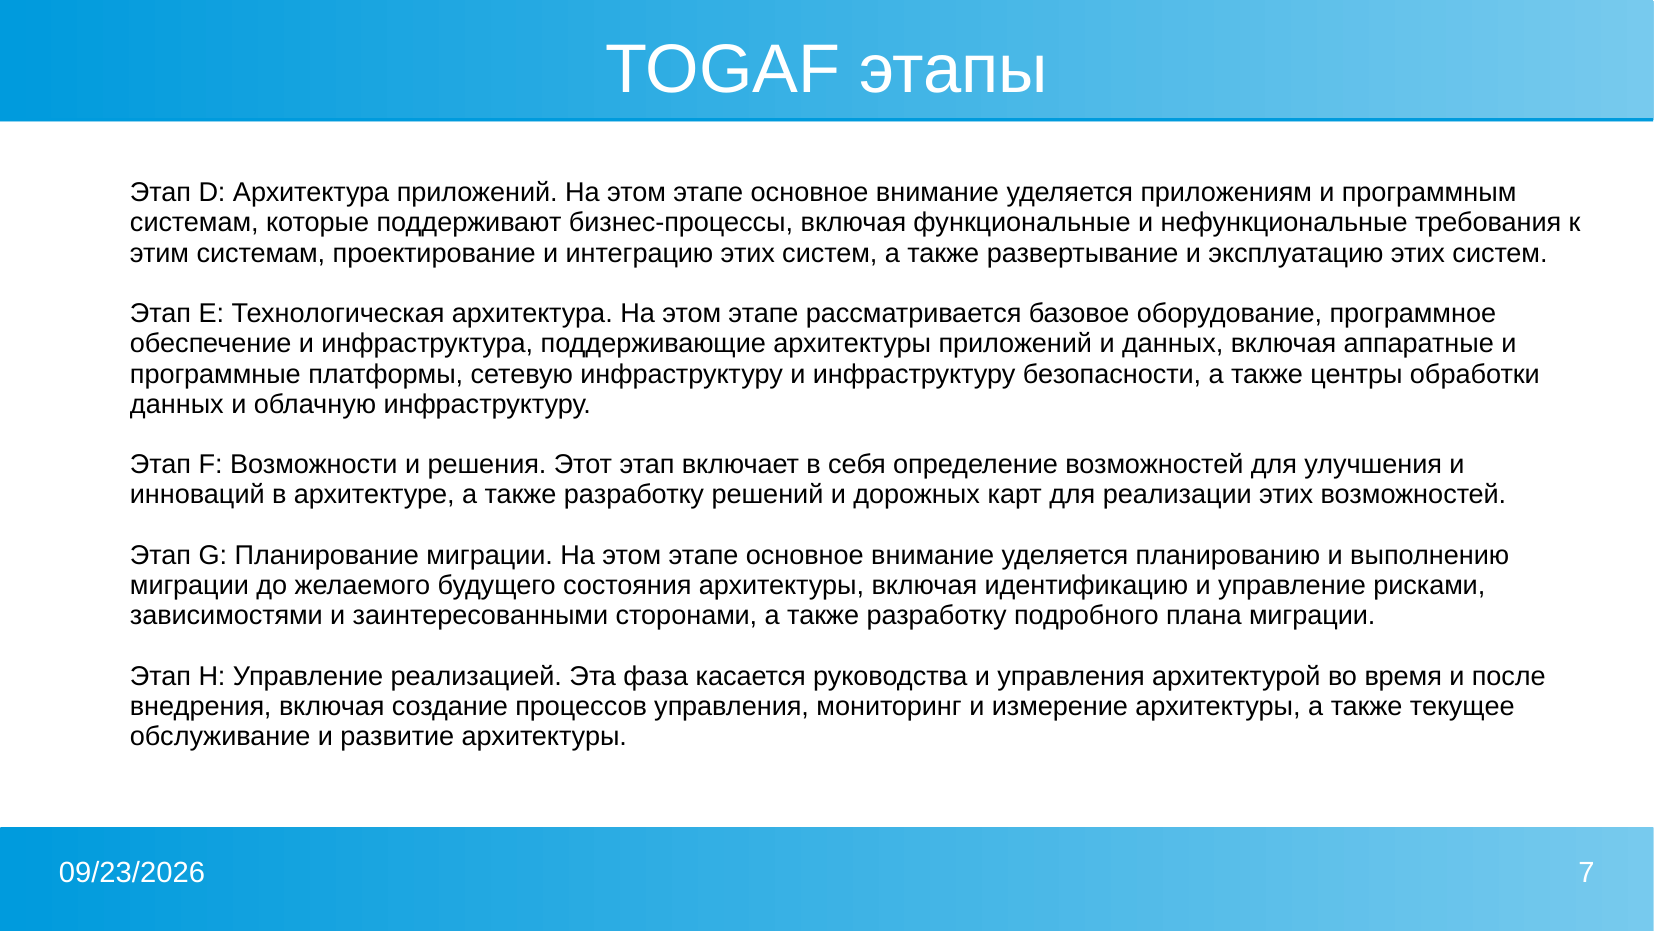

# TOGAF этапы
Этап D: Архитектура приложений. На этом этапе основное внимание уделяется приложениям и программным системам, которые поддерживают бизнес-процессы, включая функциональные и нефункциональные требования к этим системам, проектирование и интеграцию этих систем, а также развертывание и эксплуатацию этих систем.
Этап E: Технологическая архитектура. На этом этапе рассматривается базовое оборудование, программное обеспечение и инфраструктура, поддерживающие архитектуры приложений и данных, включая аппаратные и программные платформы, сетевую инфраструктуру и инфраструктуру безопасности, а также центры обработки данных и облачную инфраструктуру.
Этап F: Возможности и решения. Этот этап включает в себя определение возможностей для улучшения и инноваций в архитектуре, а также разработку решений и дорожных карт для реализации этих возможностей.
Этап G: Планирование миграции. На этом этапе основное внимание уделяется планированию и выполнению миграции до желаемого будущего состояния архитектуры, включая идентификацию и управление рисками, зависимостями и заинтересованными сторонами, а также разработку подробного плана миграции.
Этап H: Управление реализацией. Эта фаза касается руководства и управления архитектурой во время и после внедрения, включая создание процессов управления, мониторинг и измерение архитектуры, а также текущее обслуживание и развитие архитектуры.
7